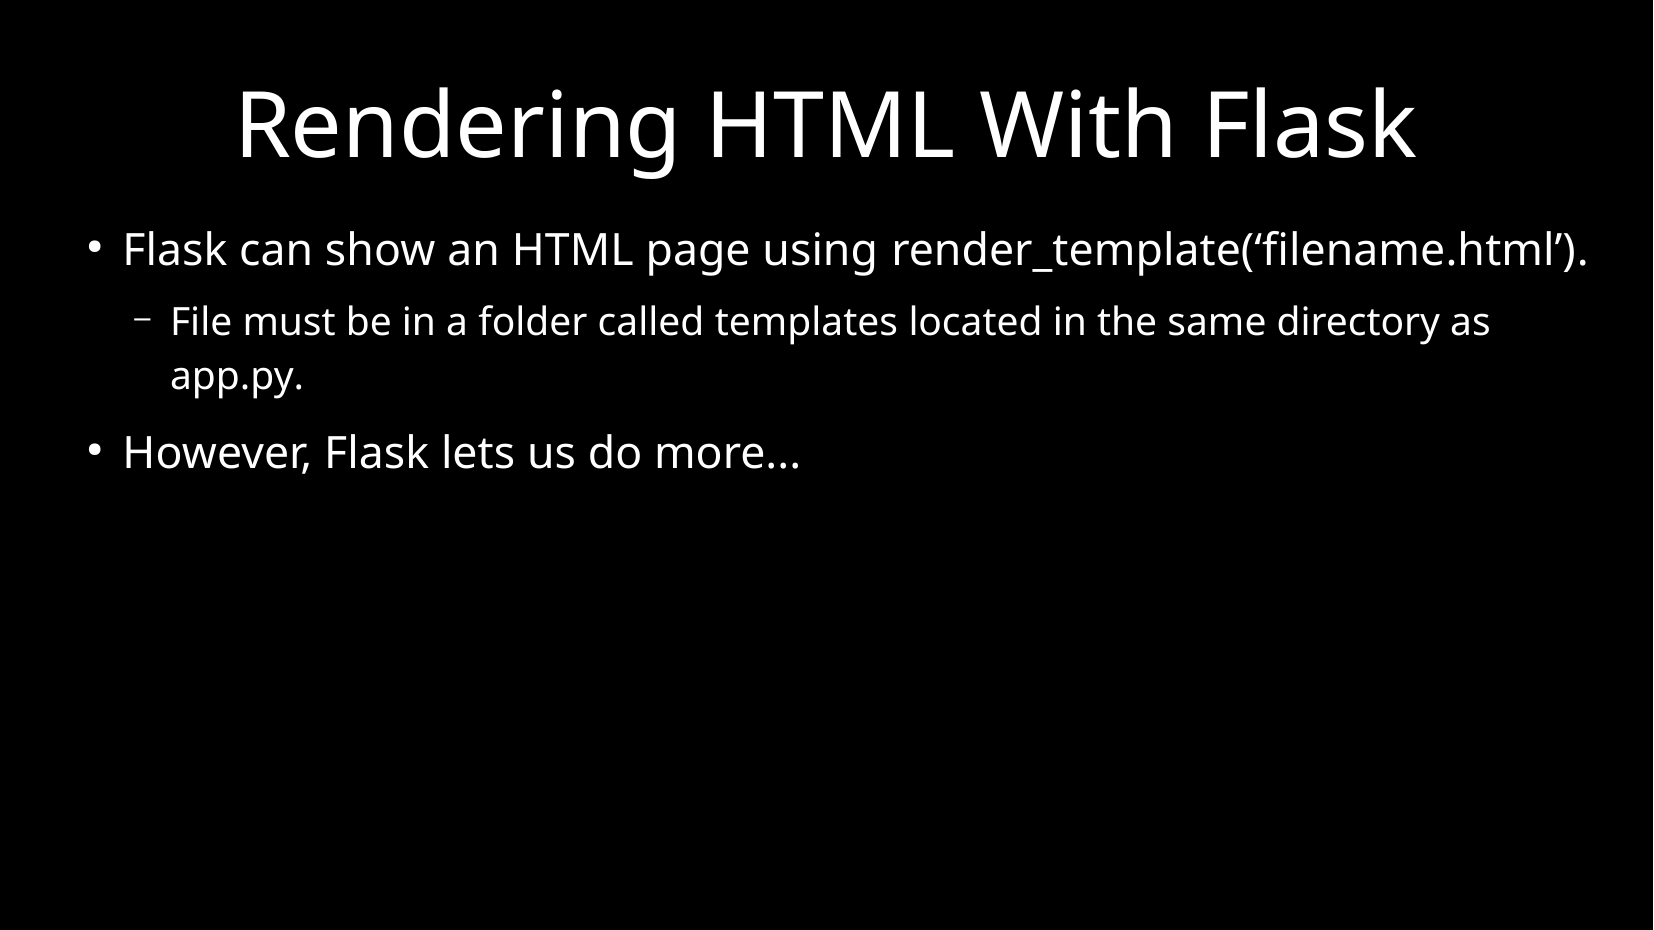

# Rendering HTML With Flask
Flask can show an HTML page using render_template(‘filename.html’).
File must be in a folder called templates located in the same directory as app.py.
However, Flask lets us do more...